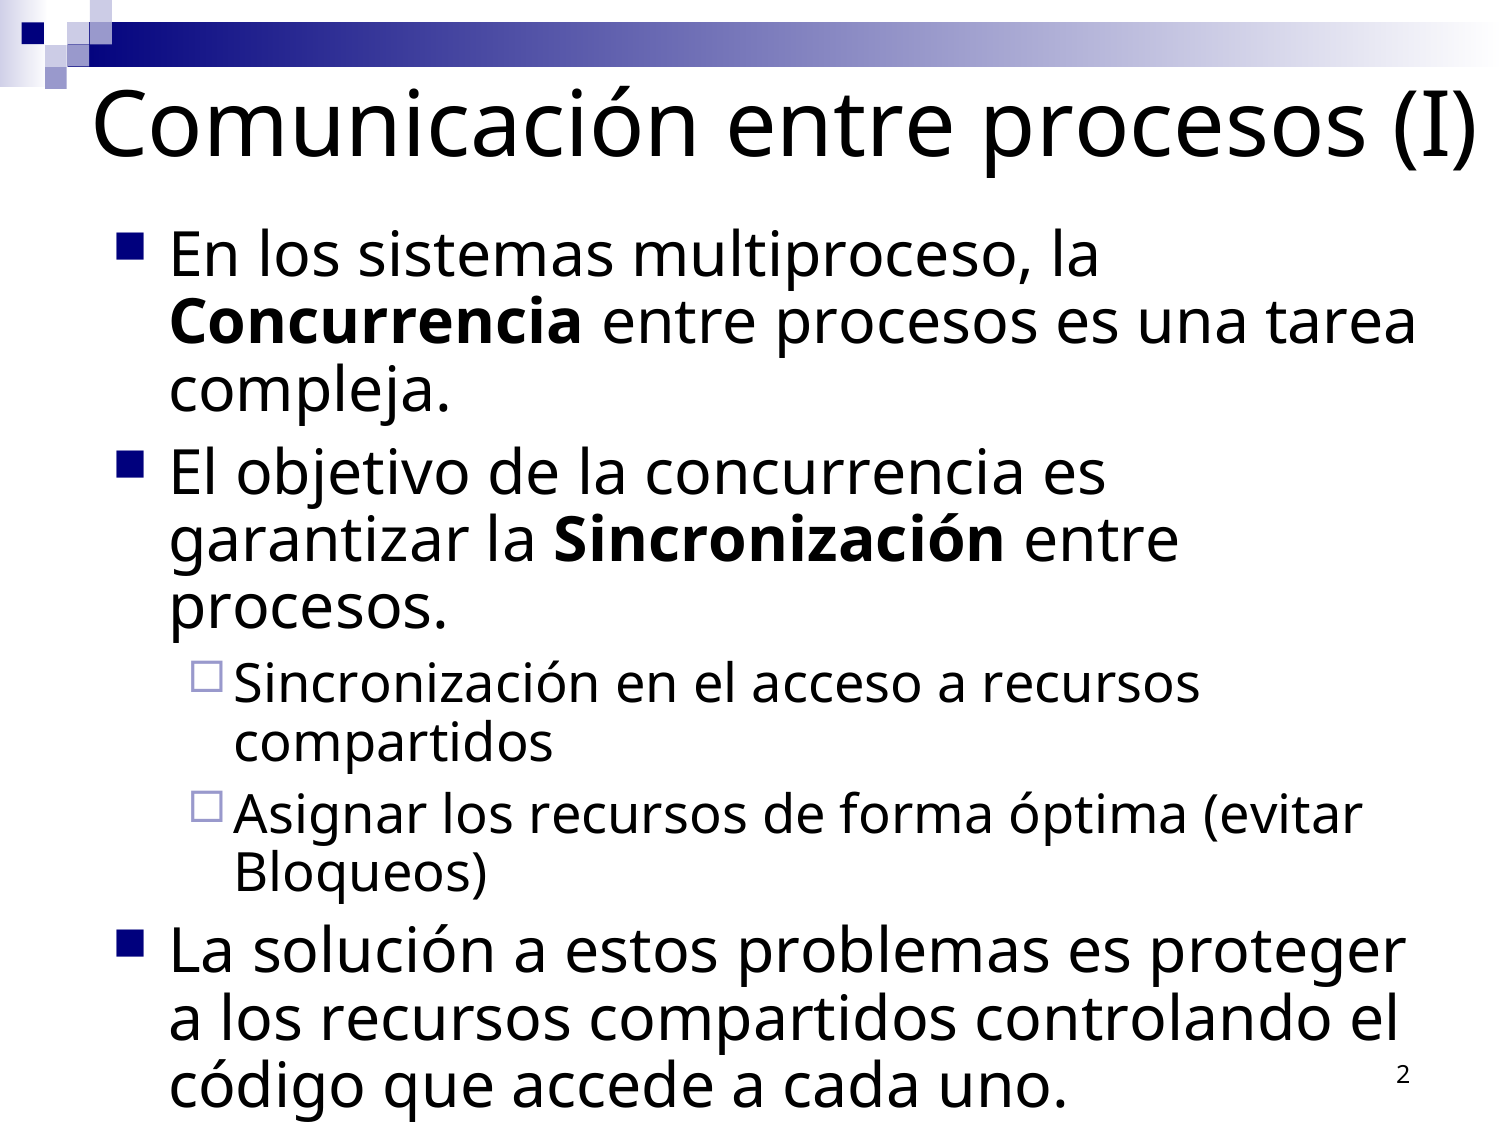

Comunicación entre procesos (I)
En los sistemas multiproceso, la Concurrencia entre procesos es una tarea compleja.
El objetivo de la concurrencia es garantizar la Sincronización entre procesos.
Sincronización en el acceso a recursos compartidos
Asignar los recursos de forma óptima (evitar Bloqueos)
La solución a estos problemas es proteger a los recursos compartidos controlando el código que accede a cada uno.